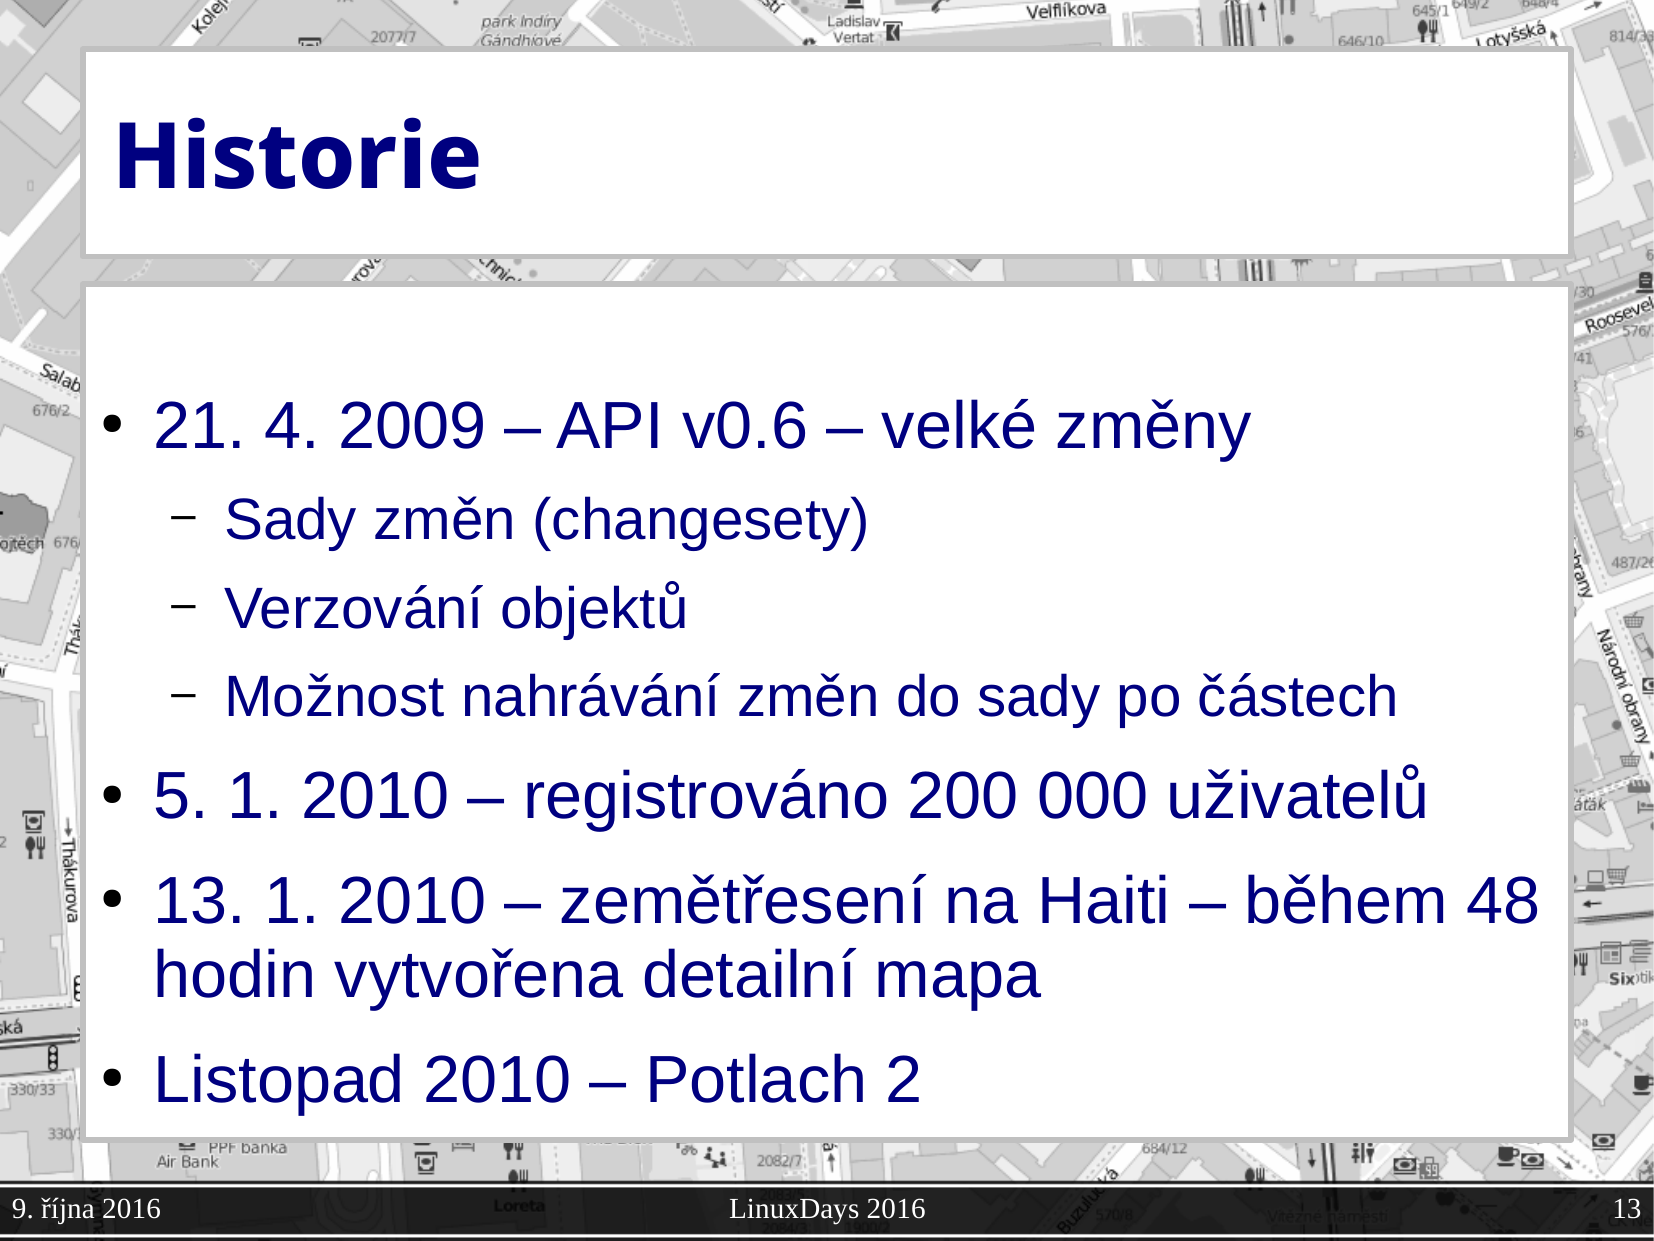

# Historie
21. 4. 2009 – API v0.6 – velké změny
Sady změn (changesety)
Verzování objektů
Možnost nahrávání změn do sady po částech
5. 1. 2010 – registrováno 200 000 uživatelů
13. 1. 2010 – zemětřesení na Haiti – během 48 hodin vytvořena detailní mapa
Listopad 2010 – Potlach 2
18. listopadu 2015
Marián Kyral - GISday 2015, Praha
13